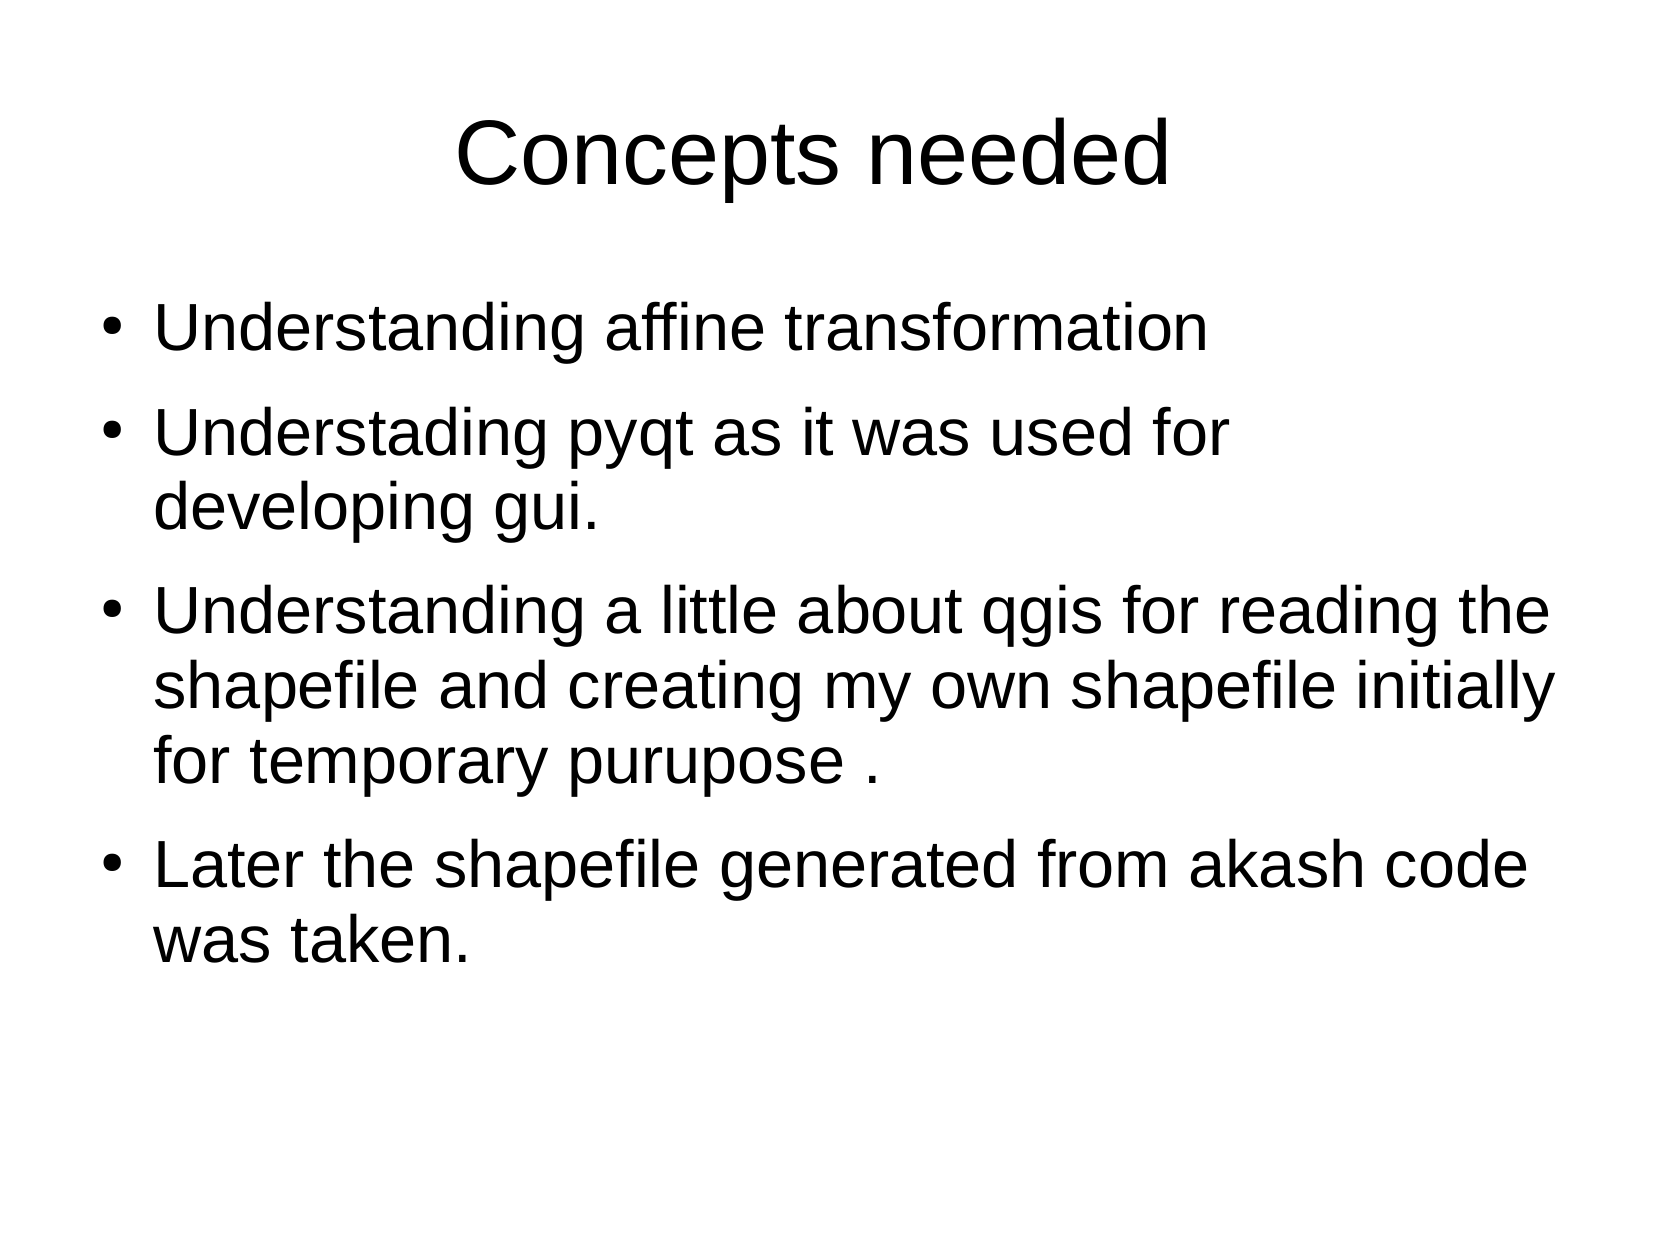

# Concepts needed
Understanding affine transformation
Understading pyqt as it was used for developing gui.
Understanding a little about qgis for reading the shapefile and creating my own shapefile initially for temporary purupose .
Later the shapefile generated from akash code was taken.